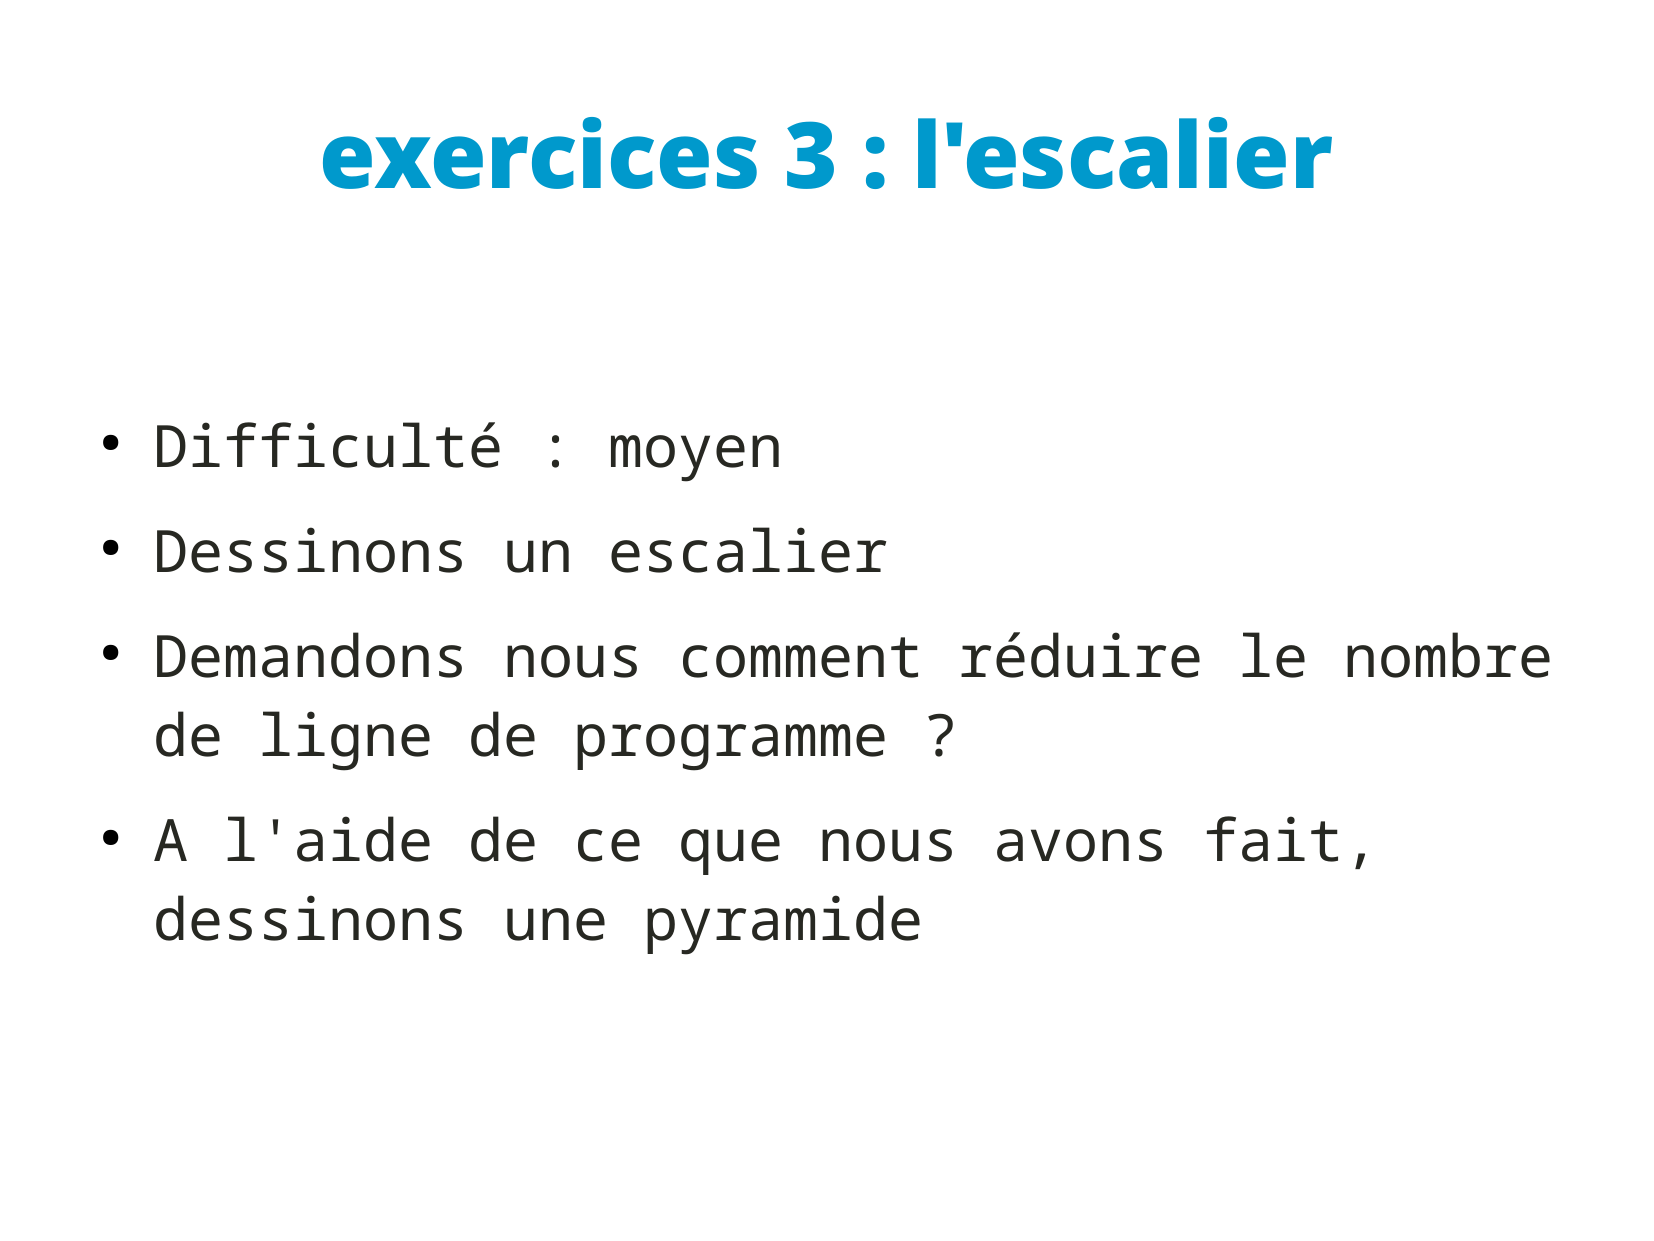

# exercices 3 : l'escalier
Difficulté : moyen
Dessinons un escalier
Demandons nous comment réduire le nombre de ligne de programme ?
A l'aide de ce que nous avons fait, dessinons une pyramide